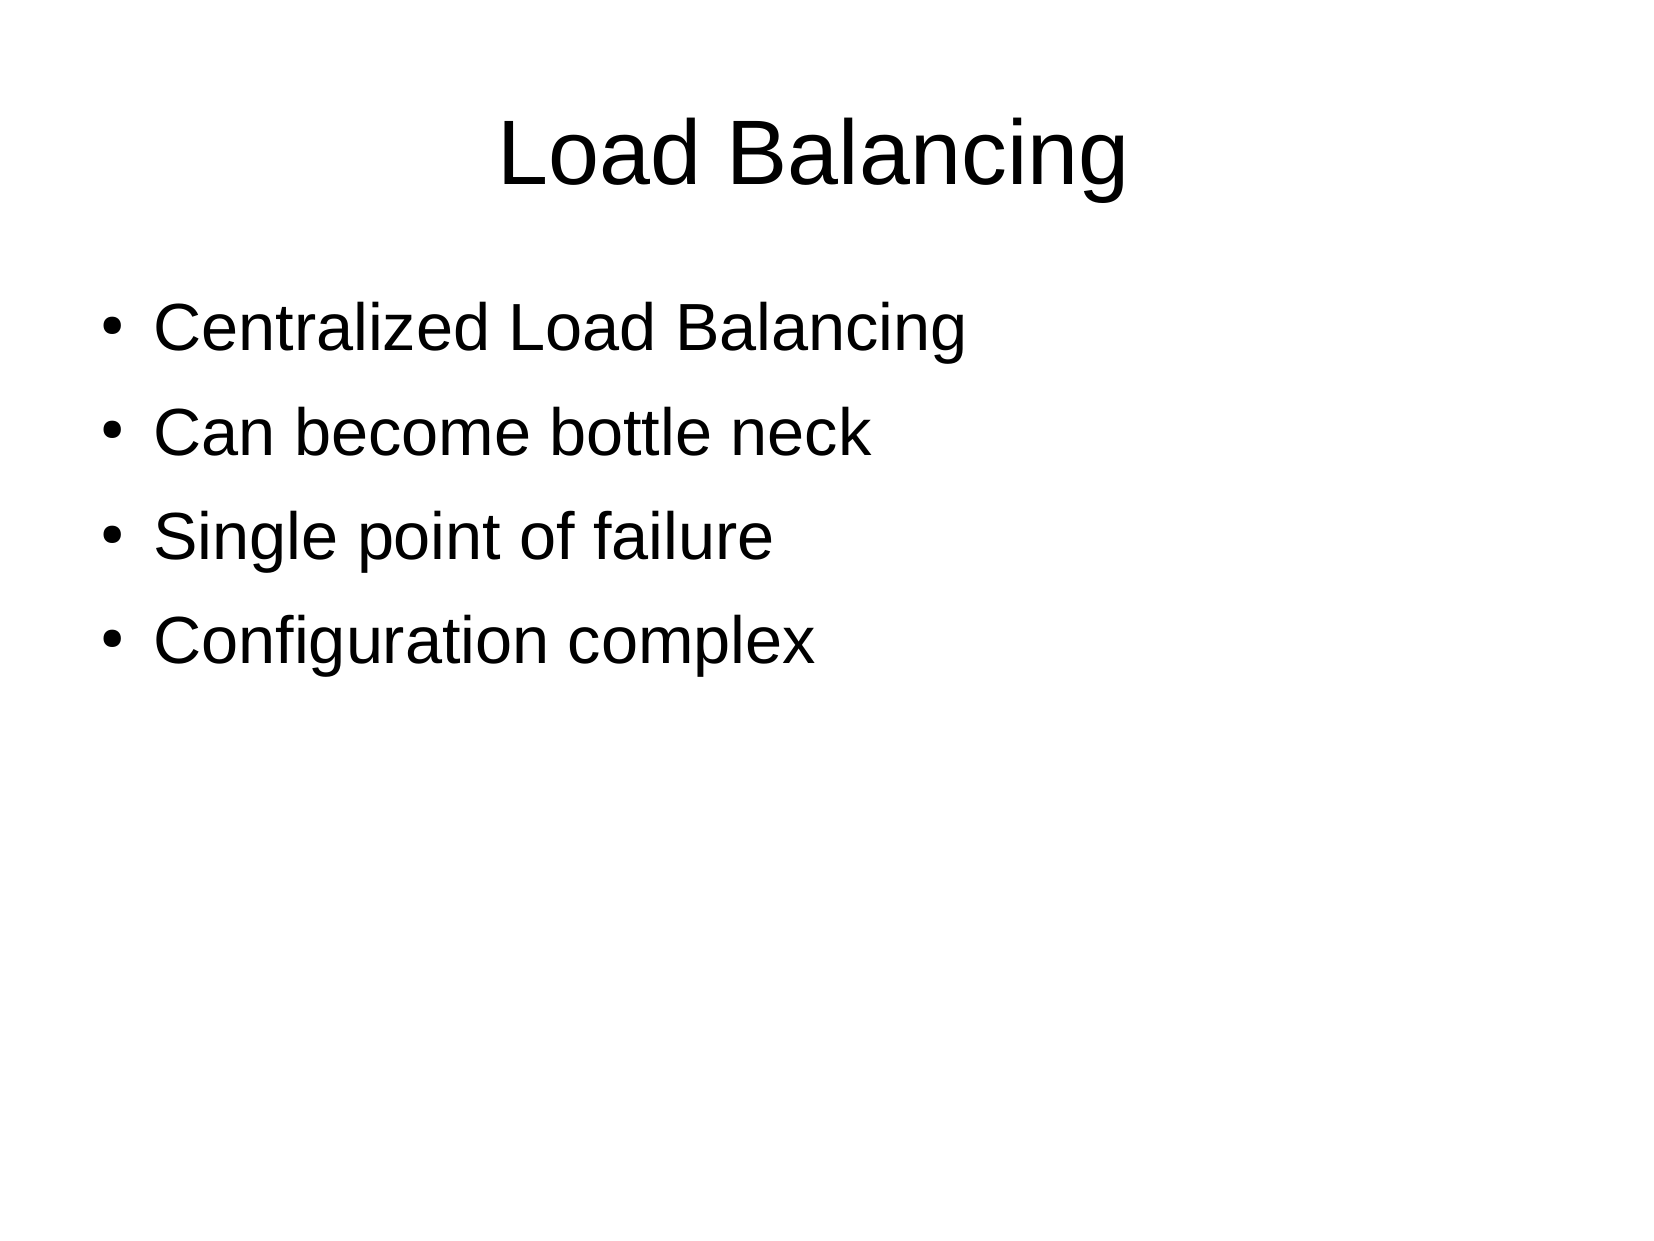

# Load Balancing
Centralized Load Balancing
Can become bottle neck
Single point of failure
Configuration complex